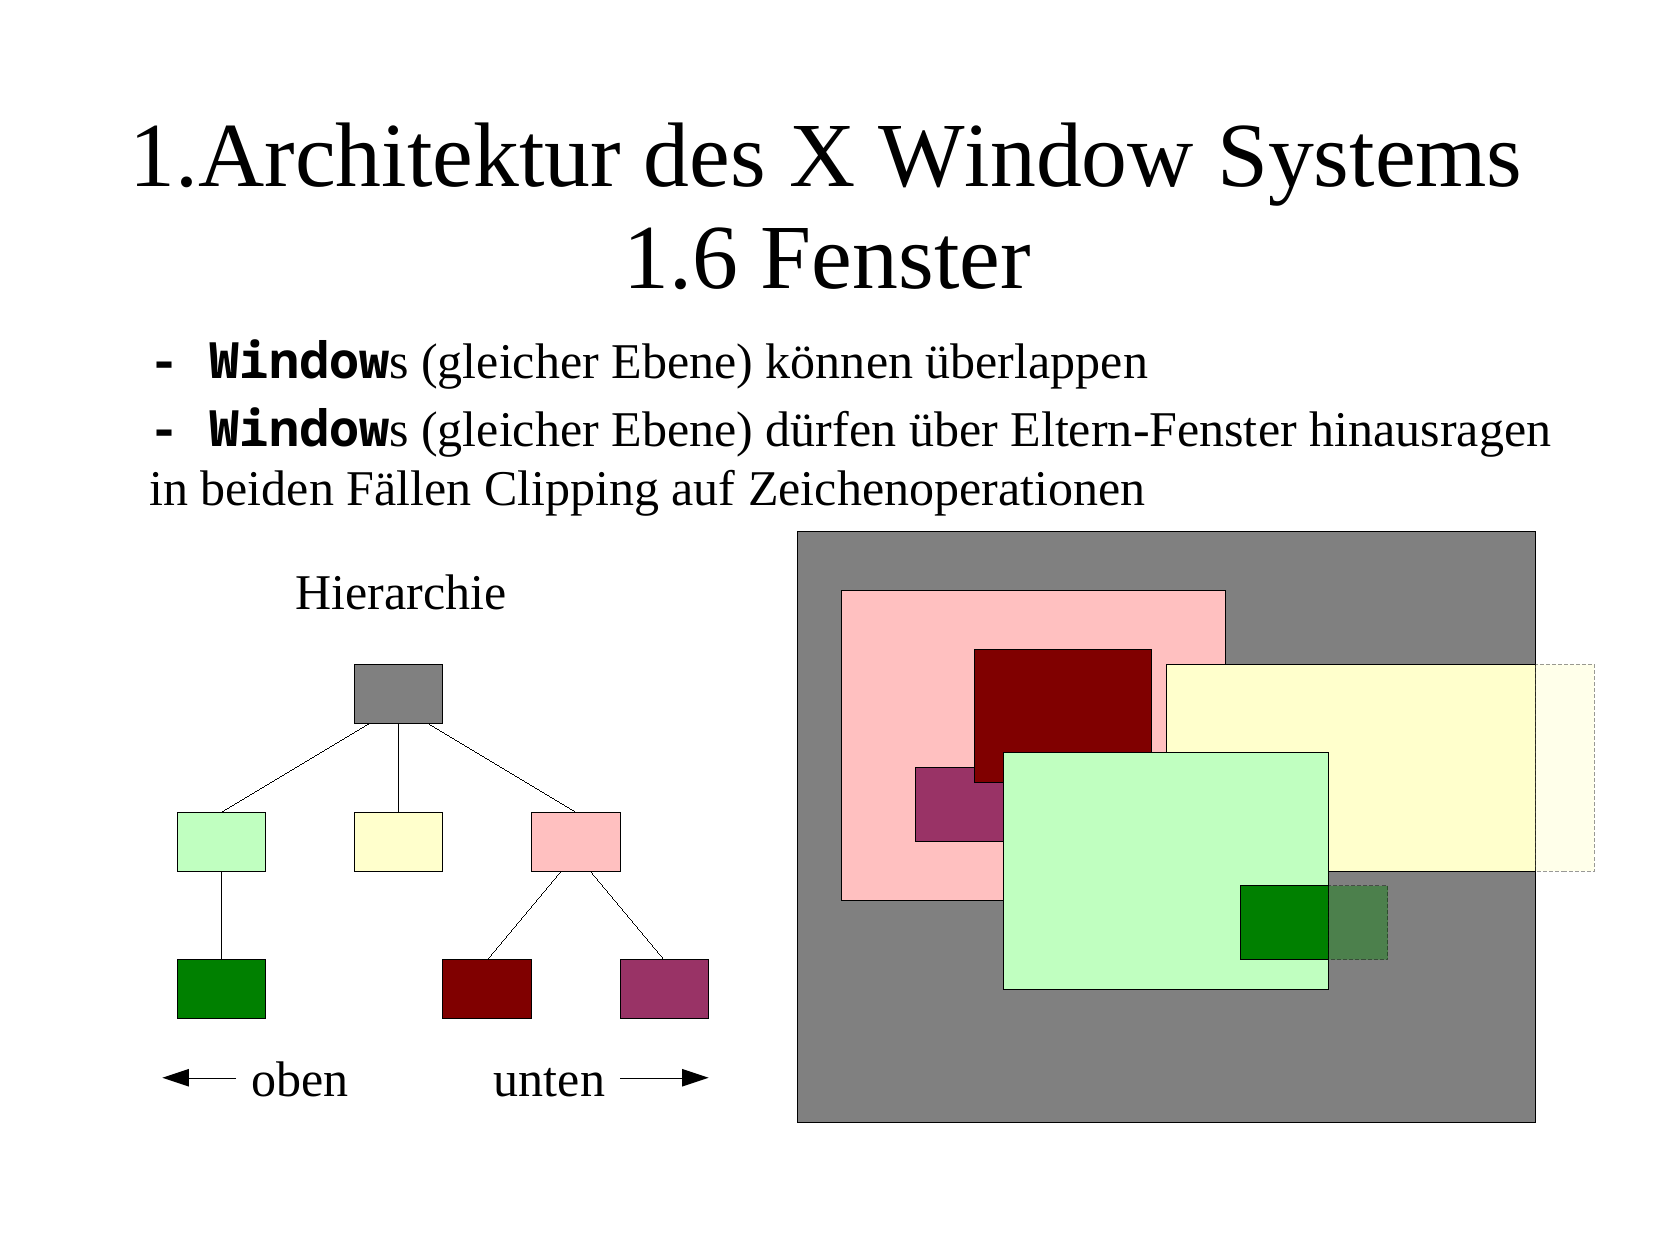

# 1.Architektur des X Window Systems 1.6 Fenster
- Windows (gleicher Ebene) können überlappen
- Windows (gleicher Ebene) dürfen über Eltern-Fenster hinausragen
in beiden Fällen Clipping auf Zeichenoperationen
Hierarchie
oben
unten